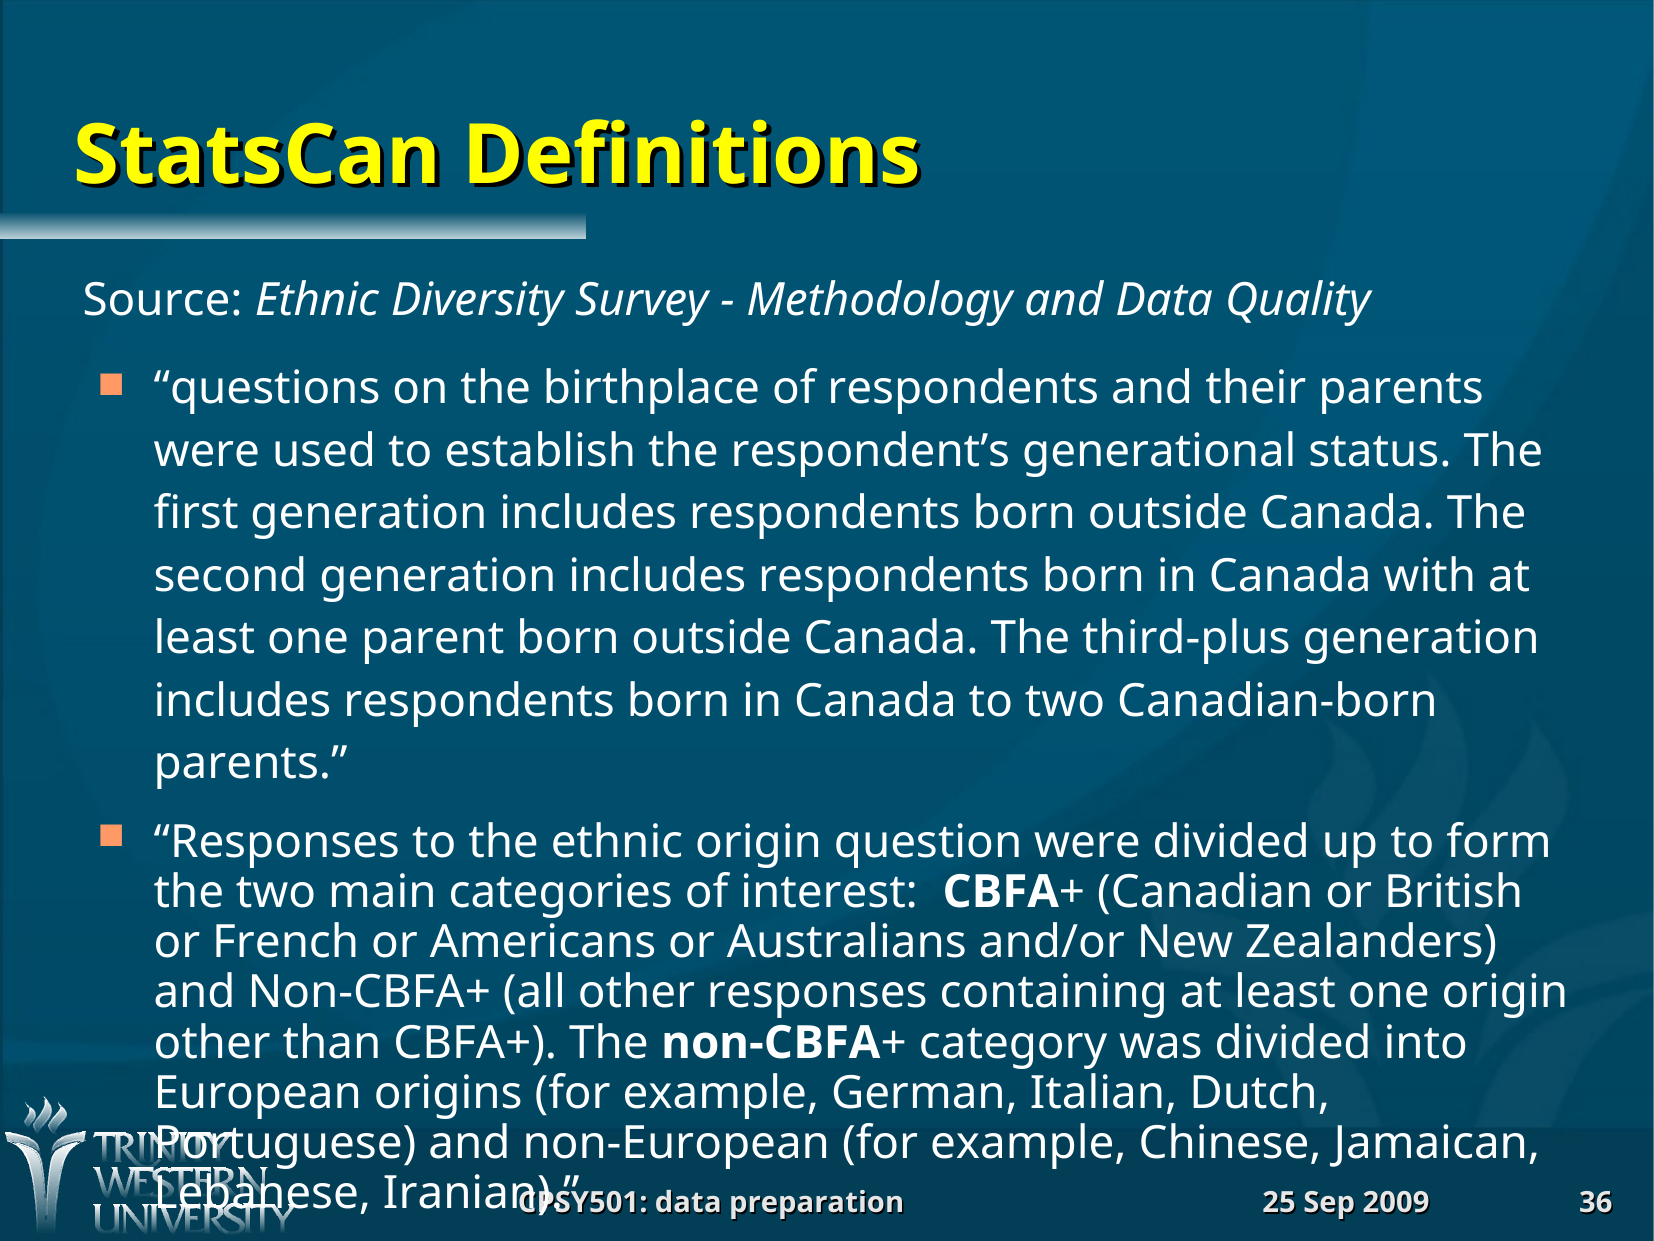

# StatsCan Definitions
Source: Ethnic Diversity Survey - Methodology and Data Quality
“questions on the birthplace of respondents and their parents were used to establish the respondent’s generational status. The first generation includes respondents born outside Canada. The second generation includes respondents born in Canada with at least one parent born outside Canada. The third-plus generation includes respondents born in Canada to two Canadian-born parents.”
“Responses to the ethnic origin question were divided up to form the two main categories of interest: CBFA+ (Canadian or British or French or Americans or Australians and/or New Zealanders) and Non-CBFA+ (all other responses containing at least one origin other than CBFA+). The non-CBFA+ category was divided into European origins (for example, German, Italian, Dutch, Portuguese) and non-European (for example, Chinese, Jamaican, Lebanese, Iranian).”
CPSY501: data preparation
25 Sep 2009
36